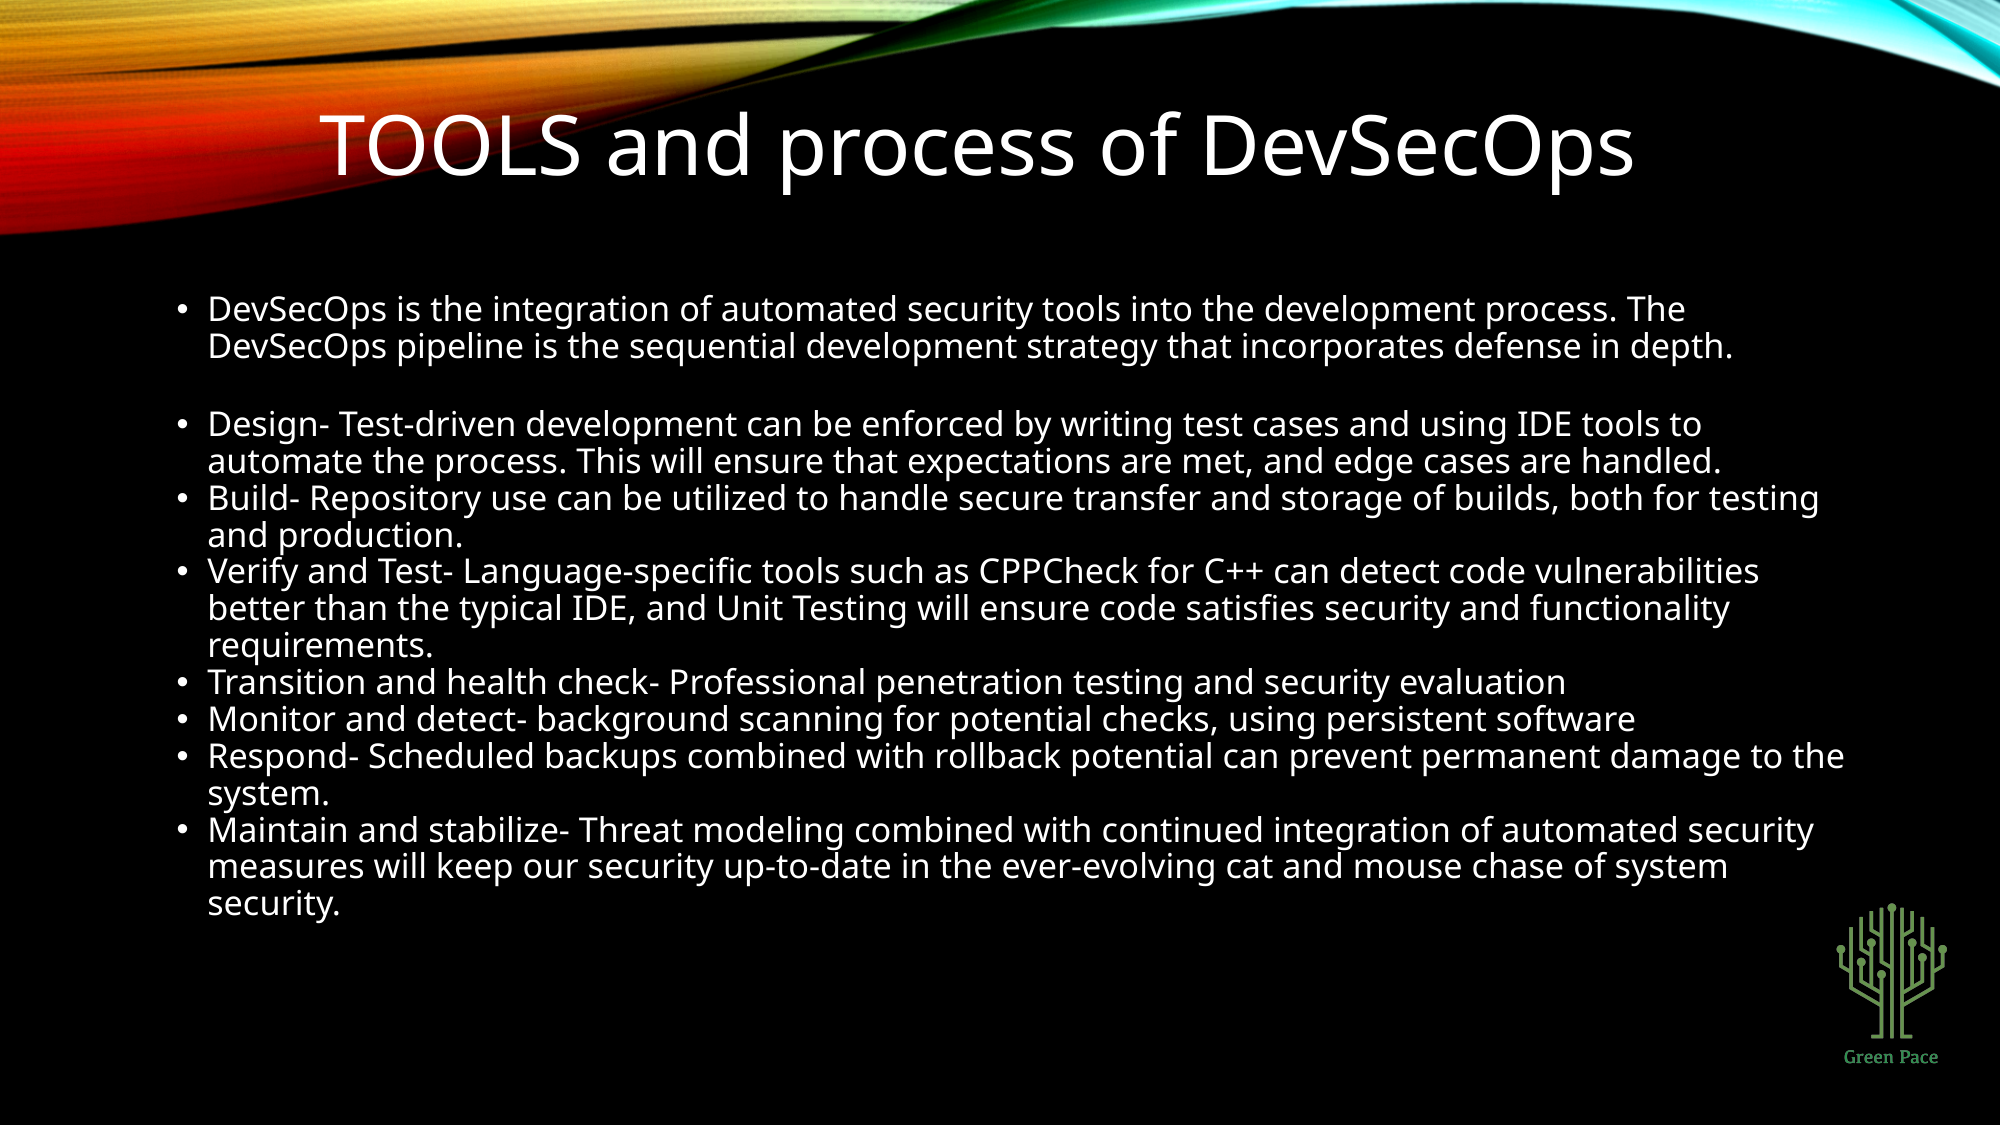

# TOOLS and process of DevSecOps
DevSecOps is the integration of automated security tools into the development process. The DevSecOps pipeline is the sequential development strategy that incorporates defense in depth.
Design- Test-driven development can be enforced by writing test cases and using IDE tools to automate the process. This will ensure that expectations are met, and edge cases are handled.
Build- Repository use can be utilized to handle secure transfer and storage of builds, both for testing and production.
Verify and Test- Language-specific tools such as CPPCheck for C++ can detect code vulnerabilities better than the typical IDE, and Unit Testing will ensure code satisfies security and functionality requirements.
Transition and health check- Professional penetration testing and security evaluation
Monitor and detect- background scanning for potential checks, using persistent software
Respond- Scheduled backups combined with rollback potential can prevent permanent damage to the system.
Maintain and stabilize- Threat modeling combined with continued integration of automated security measures will keep our security up-to-date in the ever-evolving cat and mouse chase of system security.